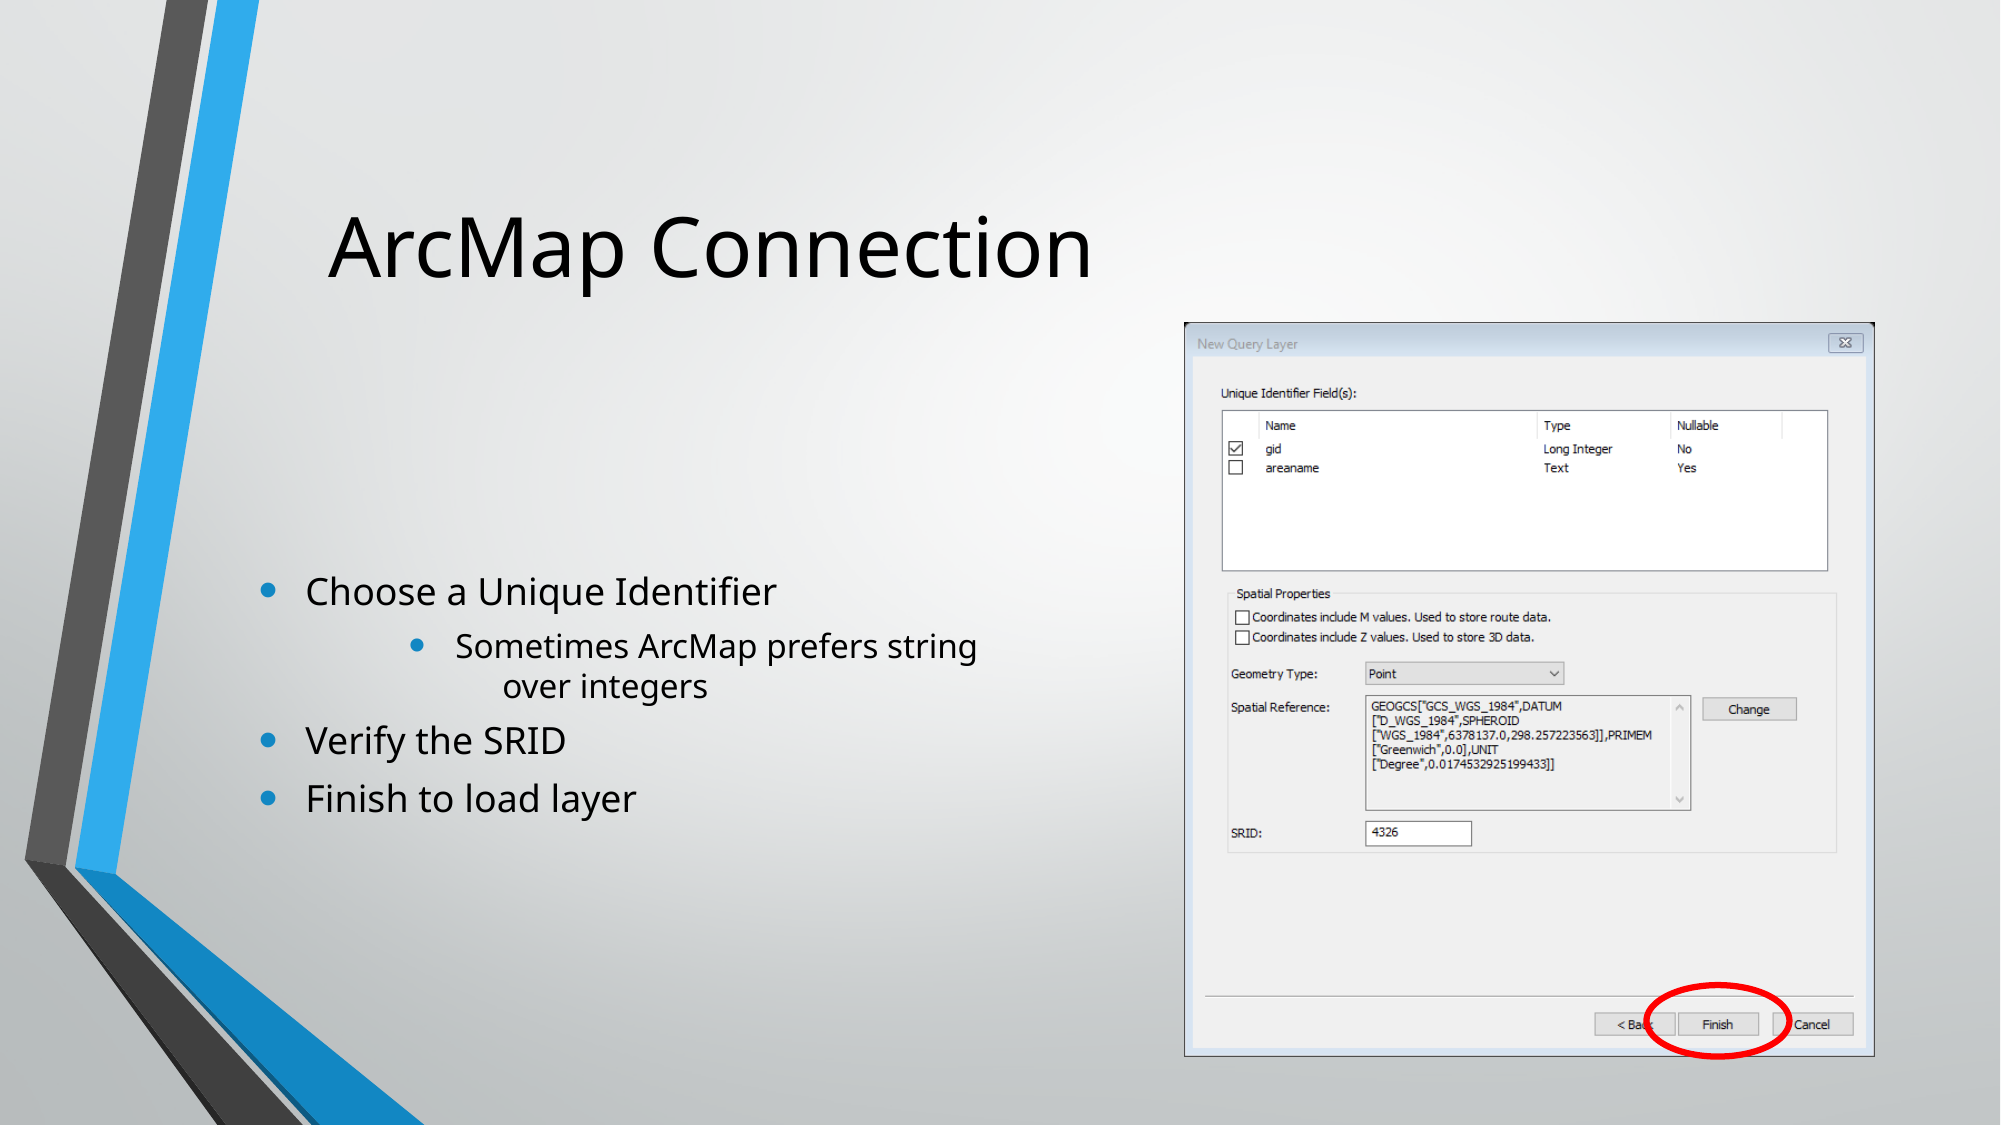

# ArcMap Connection
Choose a Unique Identifier
Sometimes ArcMap prefers string over integers
Verify the SRID
Finish to load layer